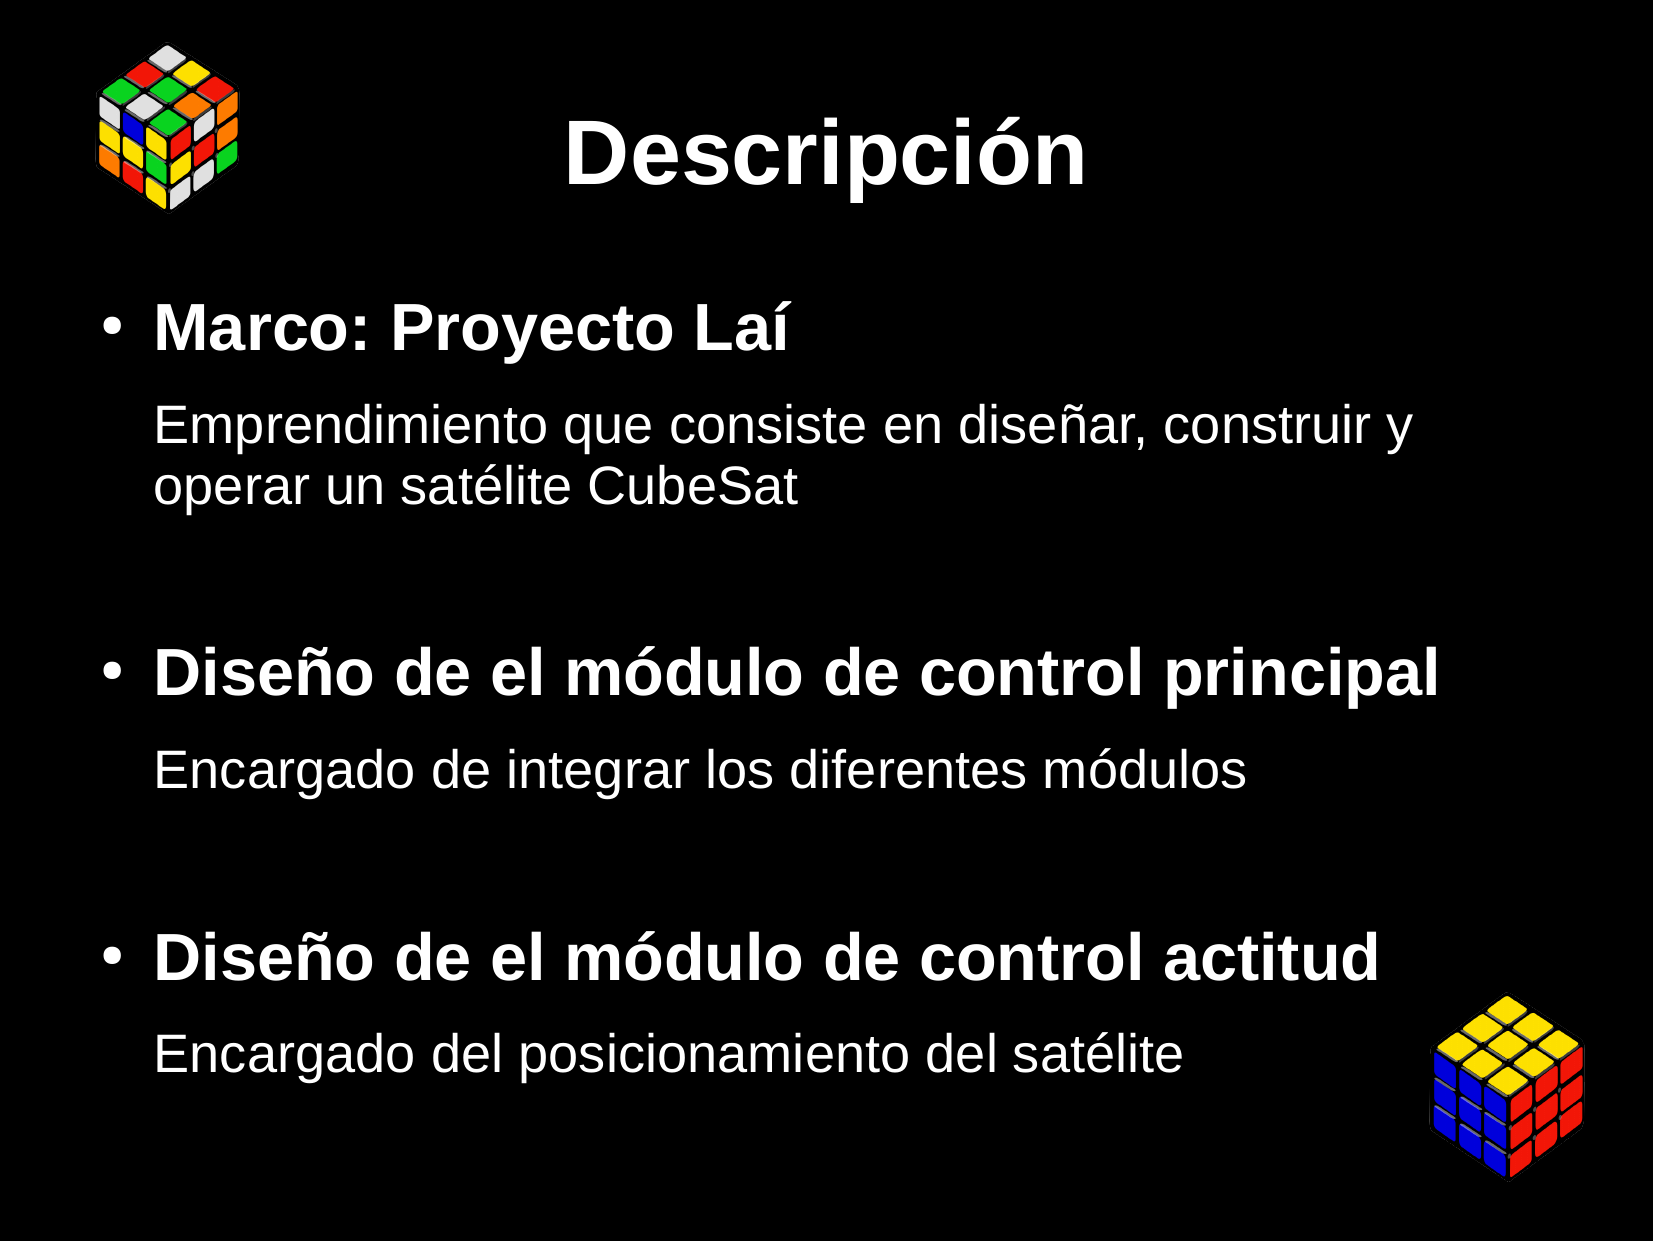

# Descripción
Marco: Proyecto Laí
Emprendimiento que consiste en diseñar, construir y operar un satélite CubeSat
Diseño de el módulo de control principal
Encargado de integrar los diferentes módulos
Diseño de el módulo de control actitud
Encargado del posicionamiento del satélite